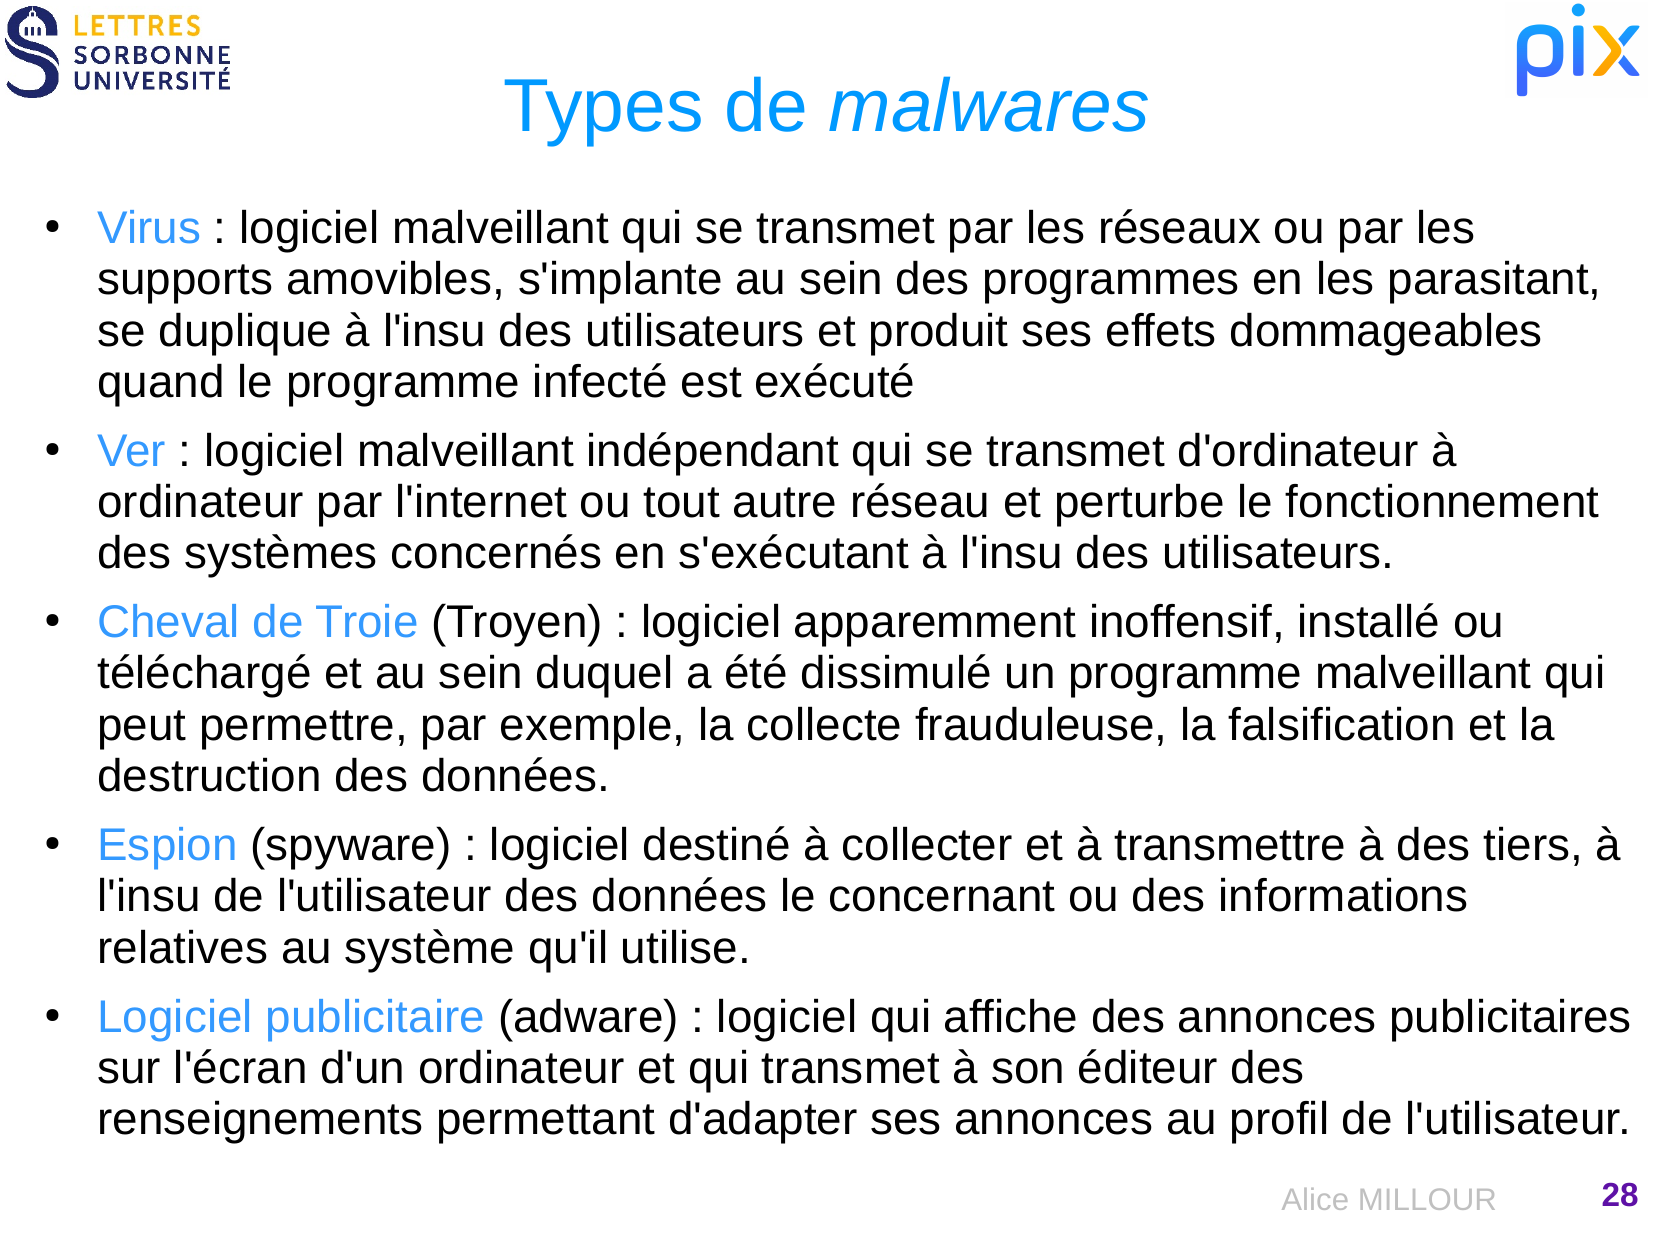

# Types de malwares
Virus : logiciel malveillant qui se transmet par les réseaux ou par les supports amovibles, s'implante au sein des programmes en les parasitant, se duplique à l'insu des utilisateurs et produit ses effets dommageables quand le programme infecté est exécuté
Ver : logiciel malveillant indépendant qui se transmet d'ordinateur à ordinateur par l'internet ou tout autre réseau et perturbe le fonctionnement des systèmes concernés en s'exécutant à l'insu des utilisateurs.
Cheval de Troie (Troyen) : logiciel apparemment inoffensif, installé ou téléchargé et au sein duquel a été dissimulé un programme malveillant qui peut permettre, par exemple, la collecte frauduleuse, la falsification et la destruction des données.
Espion (spyware) : logiciel destiné à collecter et à transmettre à des tiers, à l'insu de l'utilisateur des données le concernant ou des informations relatives au système qu'il utilise.
Logiciel publicitaire (adware) : logiciel qui affiche des annonces publicitaires sur l'écran d'un ordinateur et qui transmet à son éditeur des renseignements permettant d'adapter ses annonces au profil de l'utilisateur.